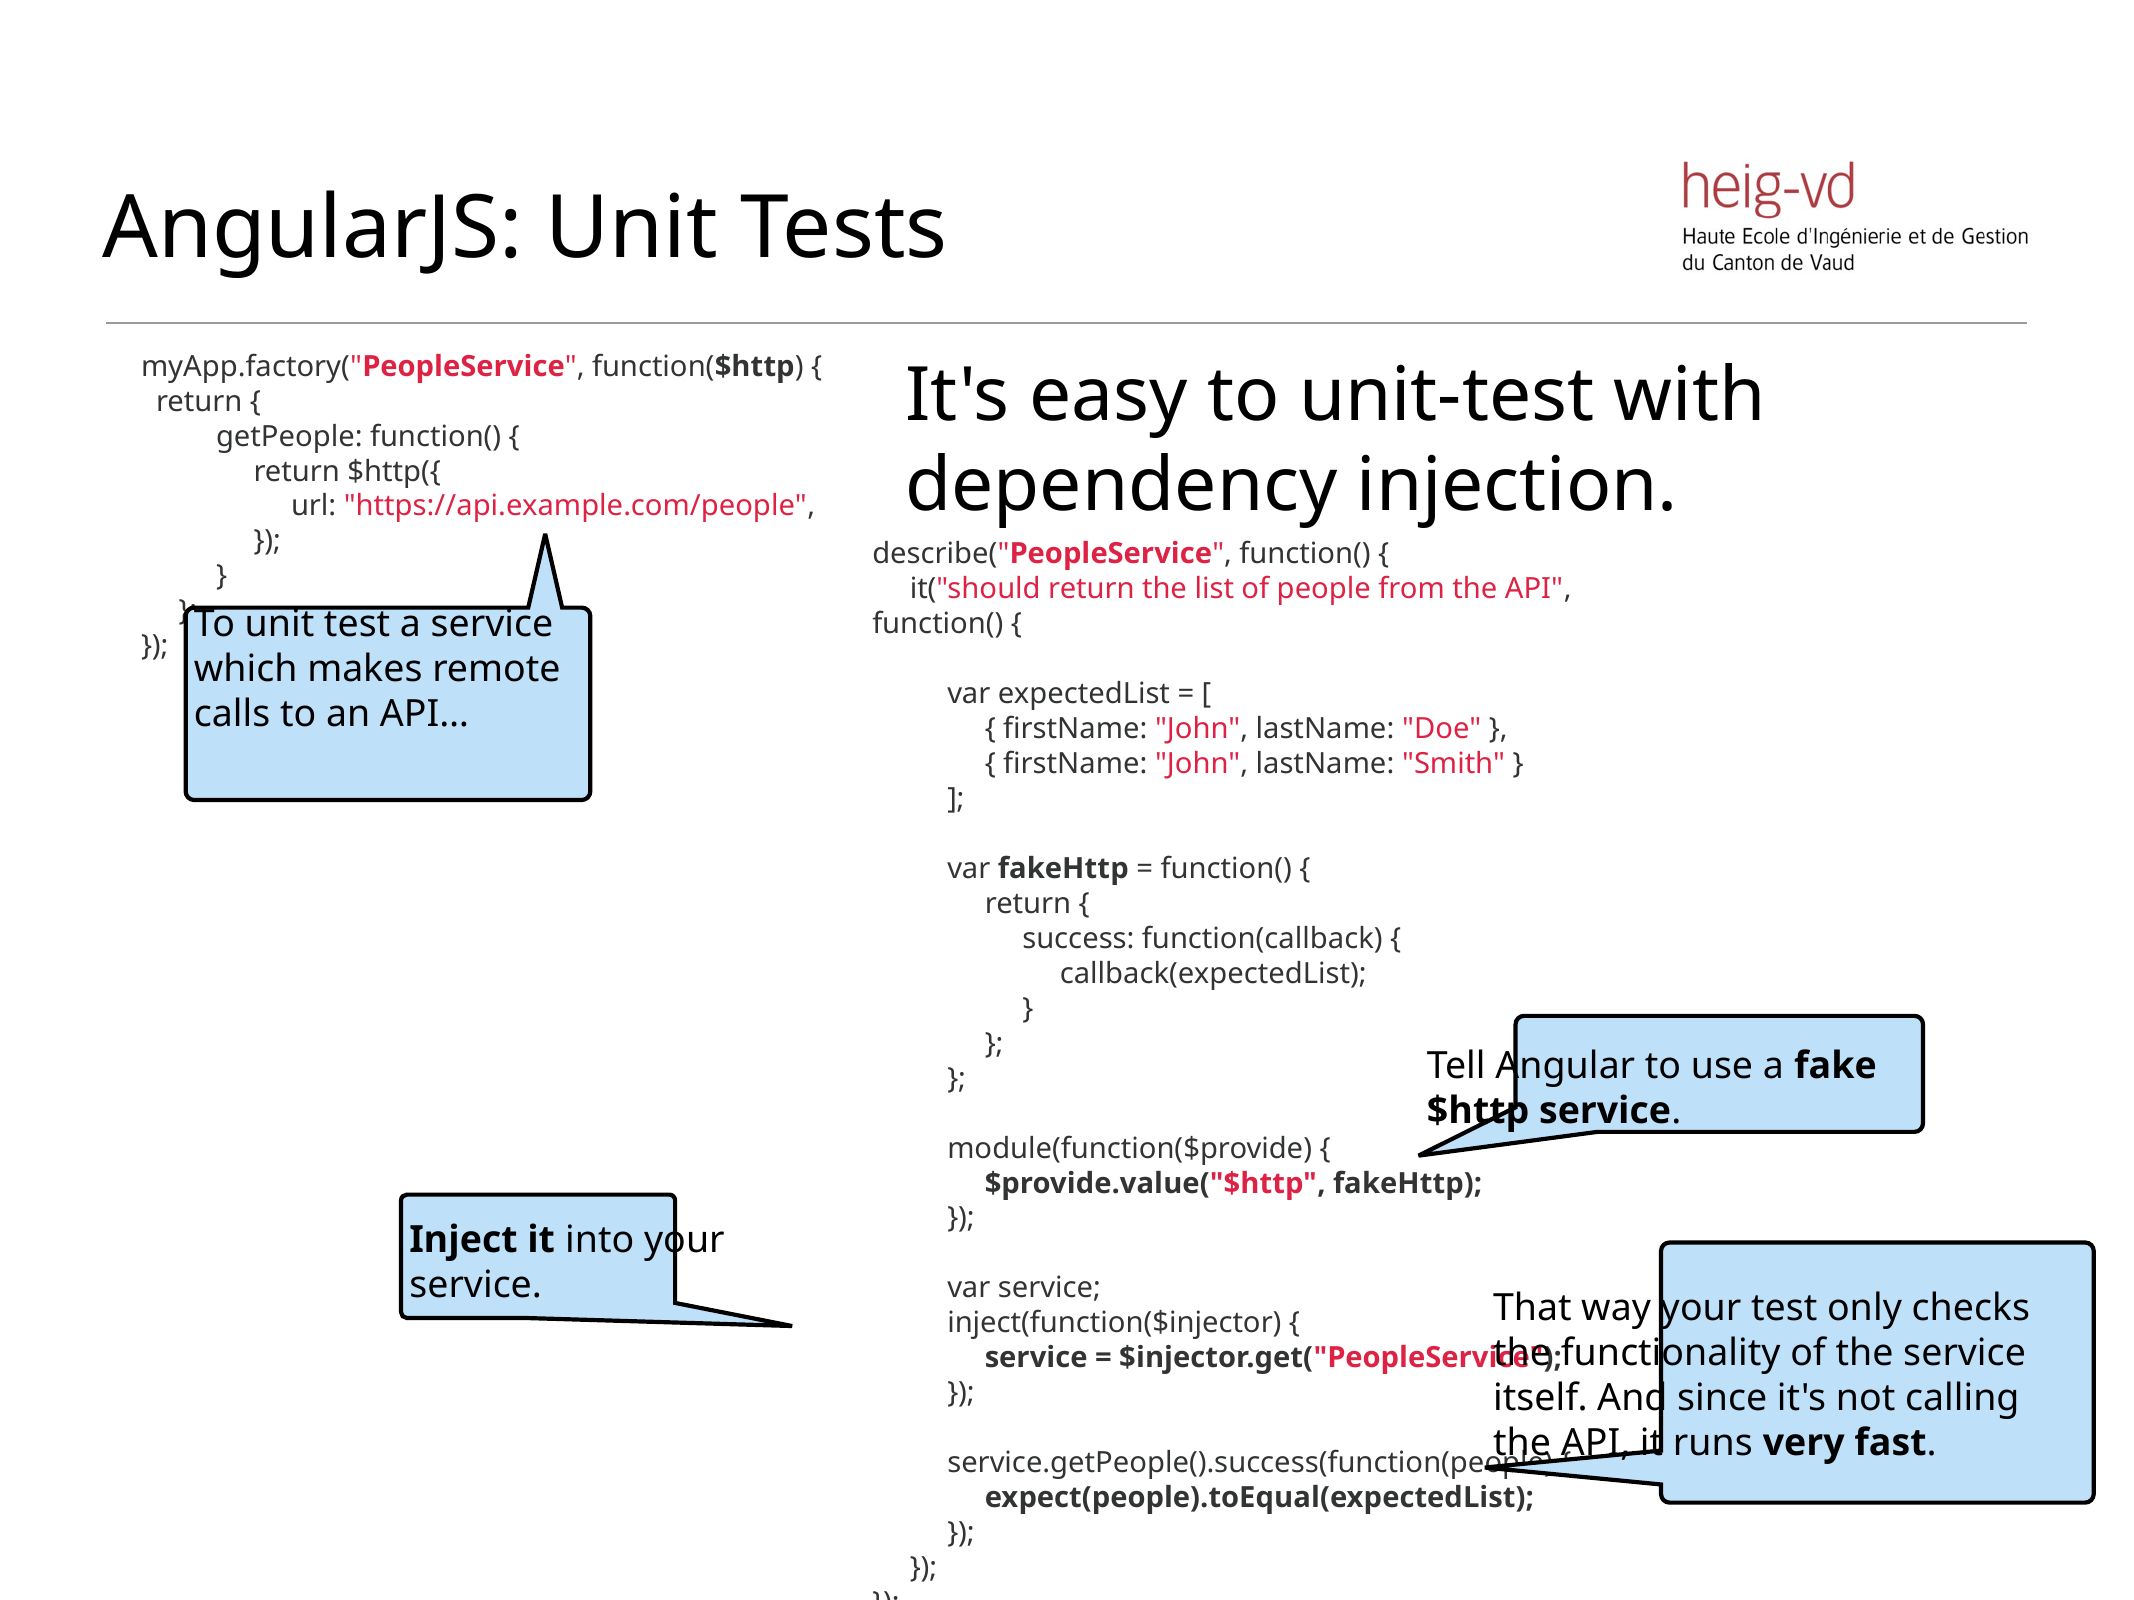

# AngularJS: Unit Tests
It's easy to unit-test with dependency injection.
myApp.factory("PeopleService", function($http) {
 return {
getPeople: function() {
return $http({
url: "https://api.example.com/people",
});
}
};
});
To unit test a service which makes remote calls to an API…
describe("PeopleService", function() {
it("should return the list of people from the API", function() {
var expectedList = [
{ firstName: "John", lastName: "Doe" },
{ firstName: "John", lastName: "Smith" }
];
var fakeHttp = function() {
return {
success: function(callback) {
callback(expectedList);
}
};
};
module(function($provide) {
$provide.value("$http", fakeHttp);
});
var service;
inject(function($injector) {
service = $injector.get("PeopleService");
});
service.getPeople().success(function(people) {
expect(people).toEqual(expectedList);
});
});
});
Tell Angular to use a fake $http service.
Inject it into your service.
That way your test only checks the functionality of the service itself. And since it's not calling the API, it runs very fast.